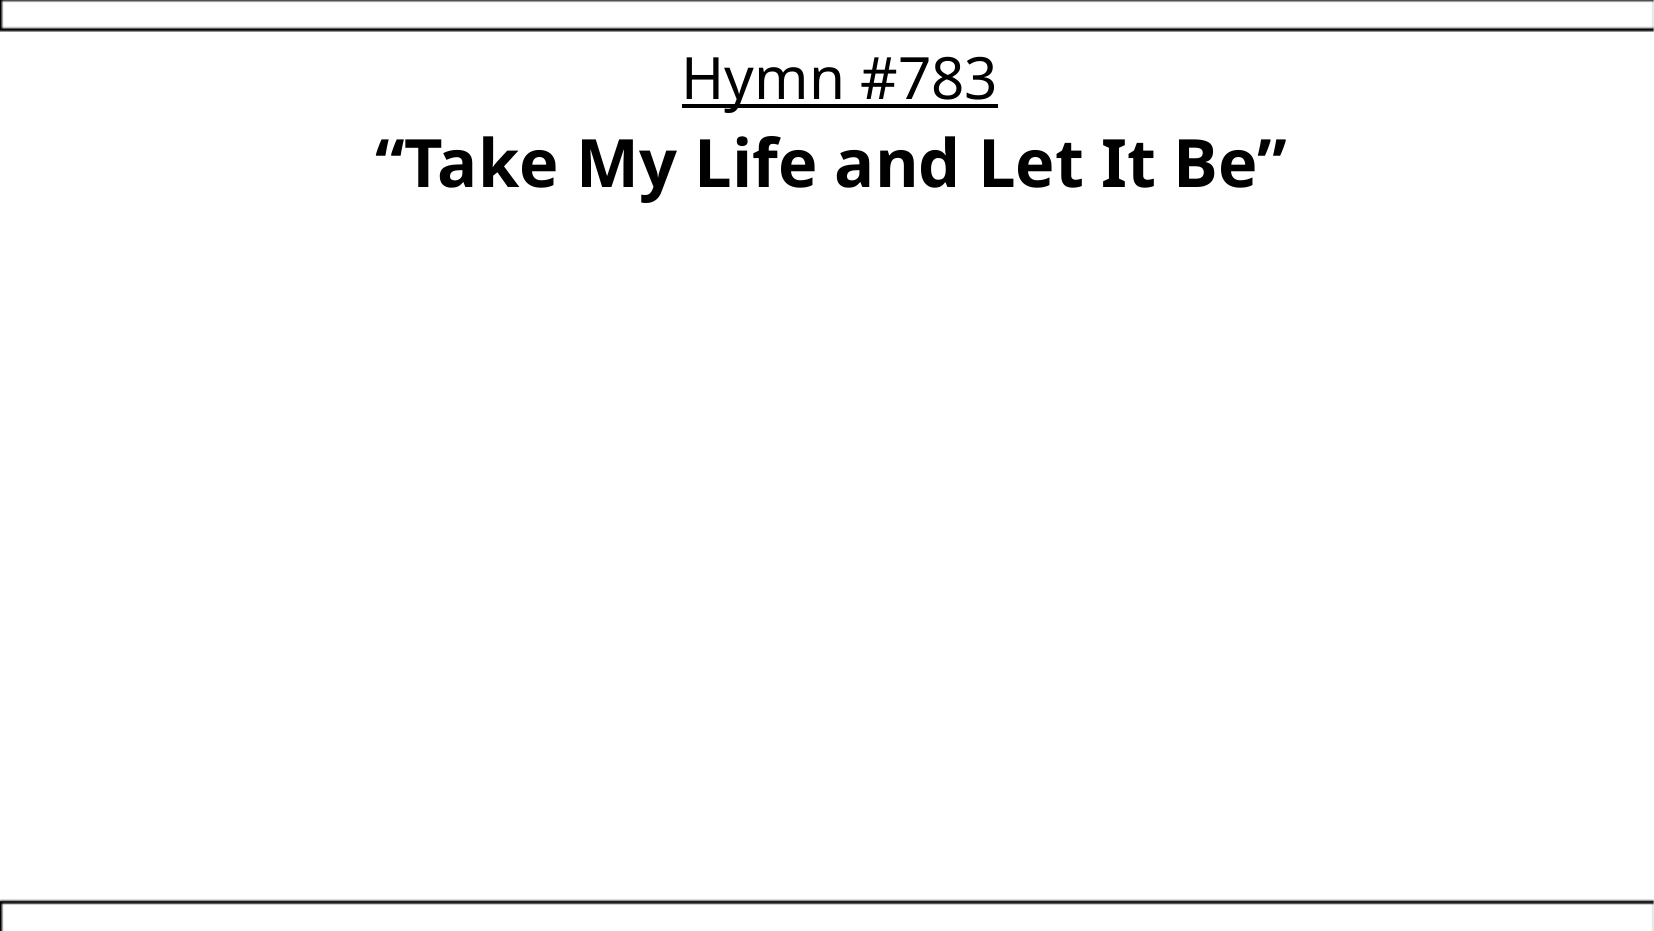

Hymn #783
“Take My Life and Let It Be”